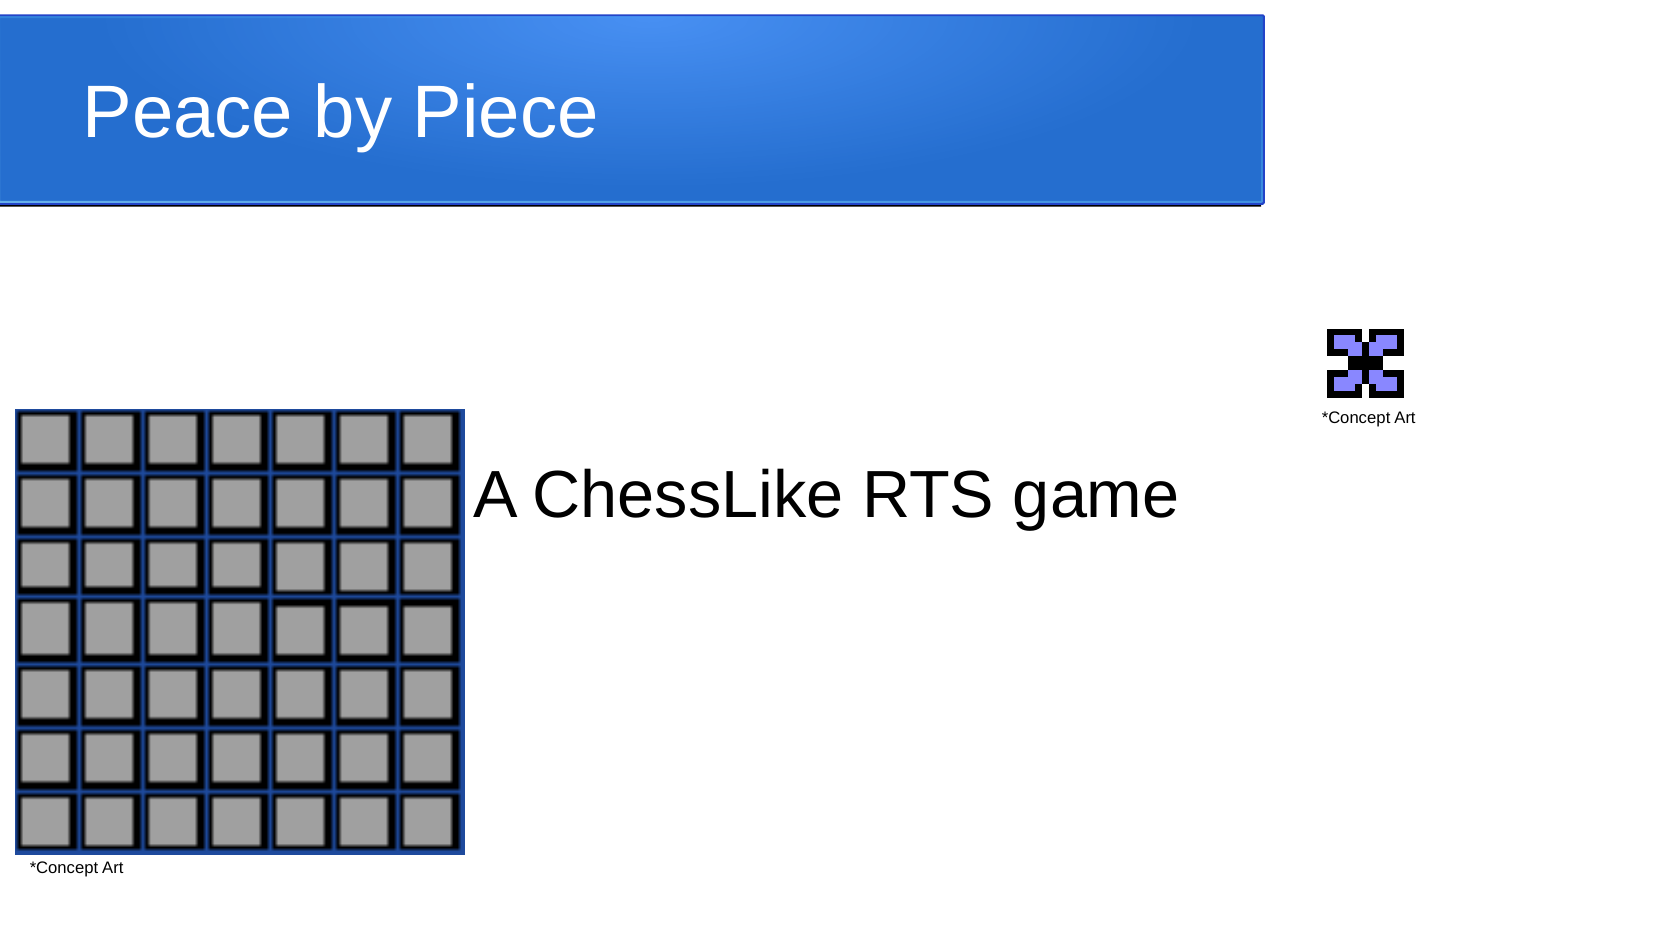

# Peace by Piece
A ChessLike RTS game
*Concept Art
*Concept Art